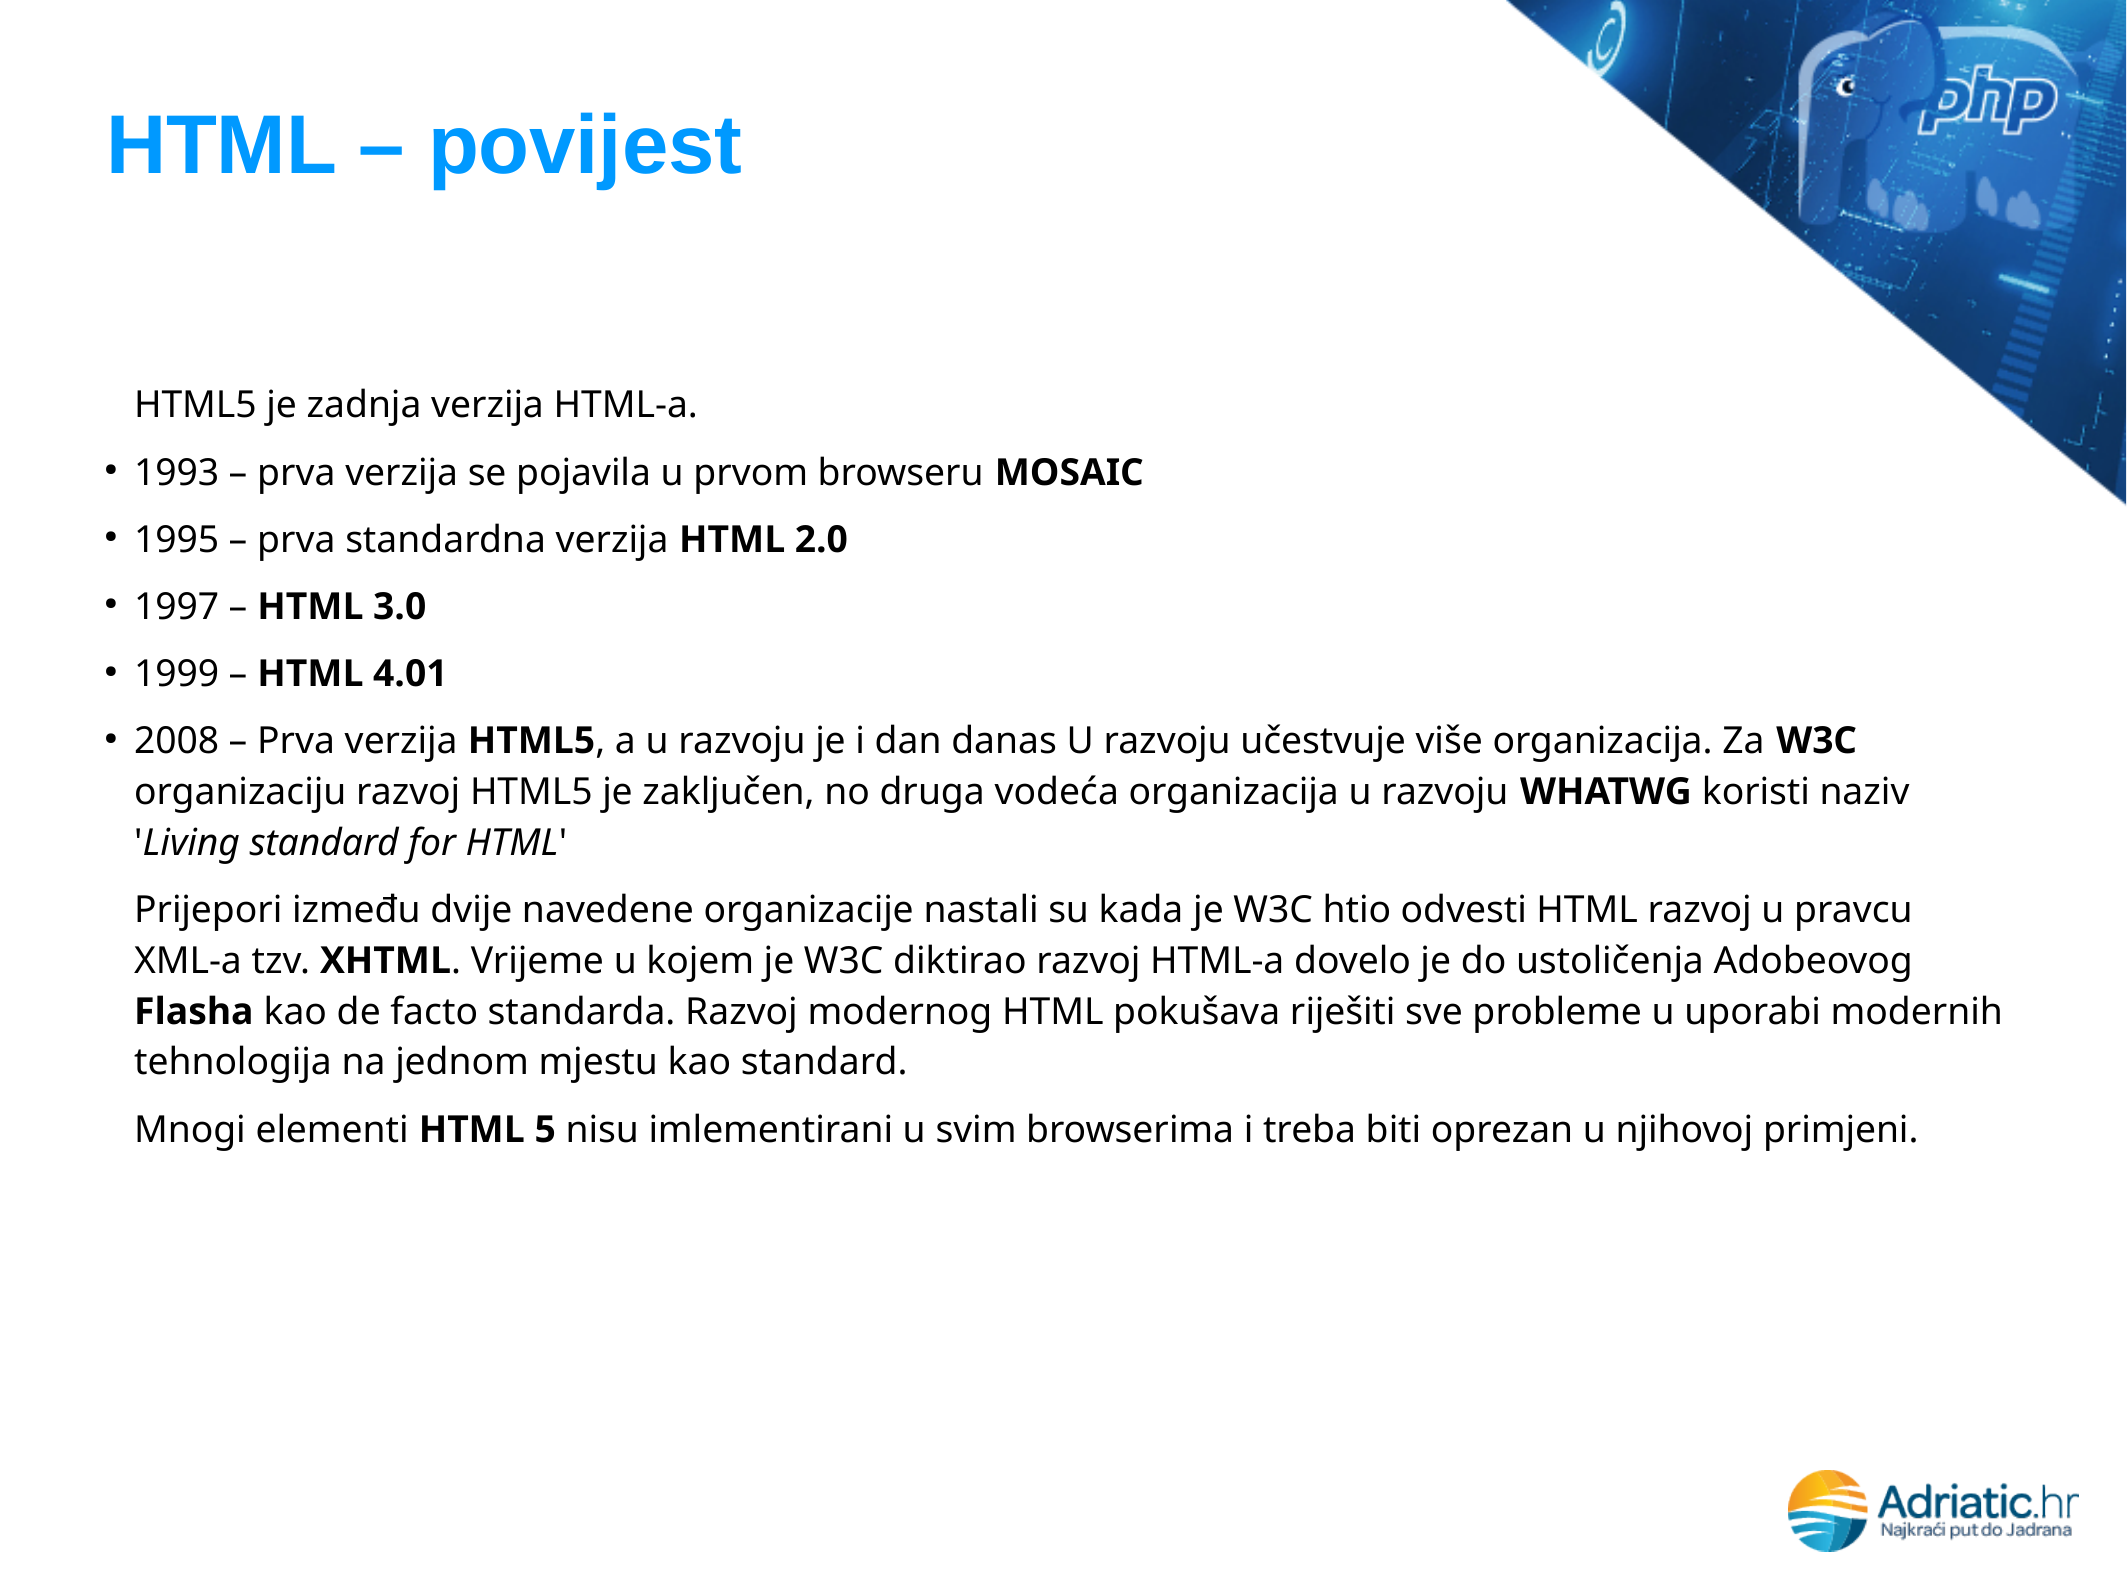

# HTML – povijest
HTML5 je zadnja verzija HTML-a.
1993 – prva verzija se pojavila u prvom browseru MOSAIC
1995 – prva standardna verzija HTML 2.0
1997 – HTML 3.0
1999 – HTML 4.01
2008 – Prva verzija HTML5, a u razvoju je i dan danas U razvoju učestvuje više organizacija. Za W3C organizaciju razvoj HTML5 je zaključen, no druga vodeća organizacija u razvoju WHATWG koristi naziv 'Living standard for HTML'
Prijepori između dvije navedene organizacije nastali su kada je W3C htio odvesti HTML razvoj u pravcu XML-a tzv. XHTML. Vrijeme u kojem je W3C diktirao razvoj HTML-a dovelo je do ustoličenja Adobeovog Flasha kao de facto standarda. Razvoj modernog HTML pokušava riješiti sve probleme u uporabi modernih tehnologija na jednom mjestu kao standard.
Mnogi elementi HTML 5 nisu imlementirani u svim browserima i treba biti oprezan u njihovoj primjeni.